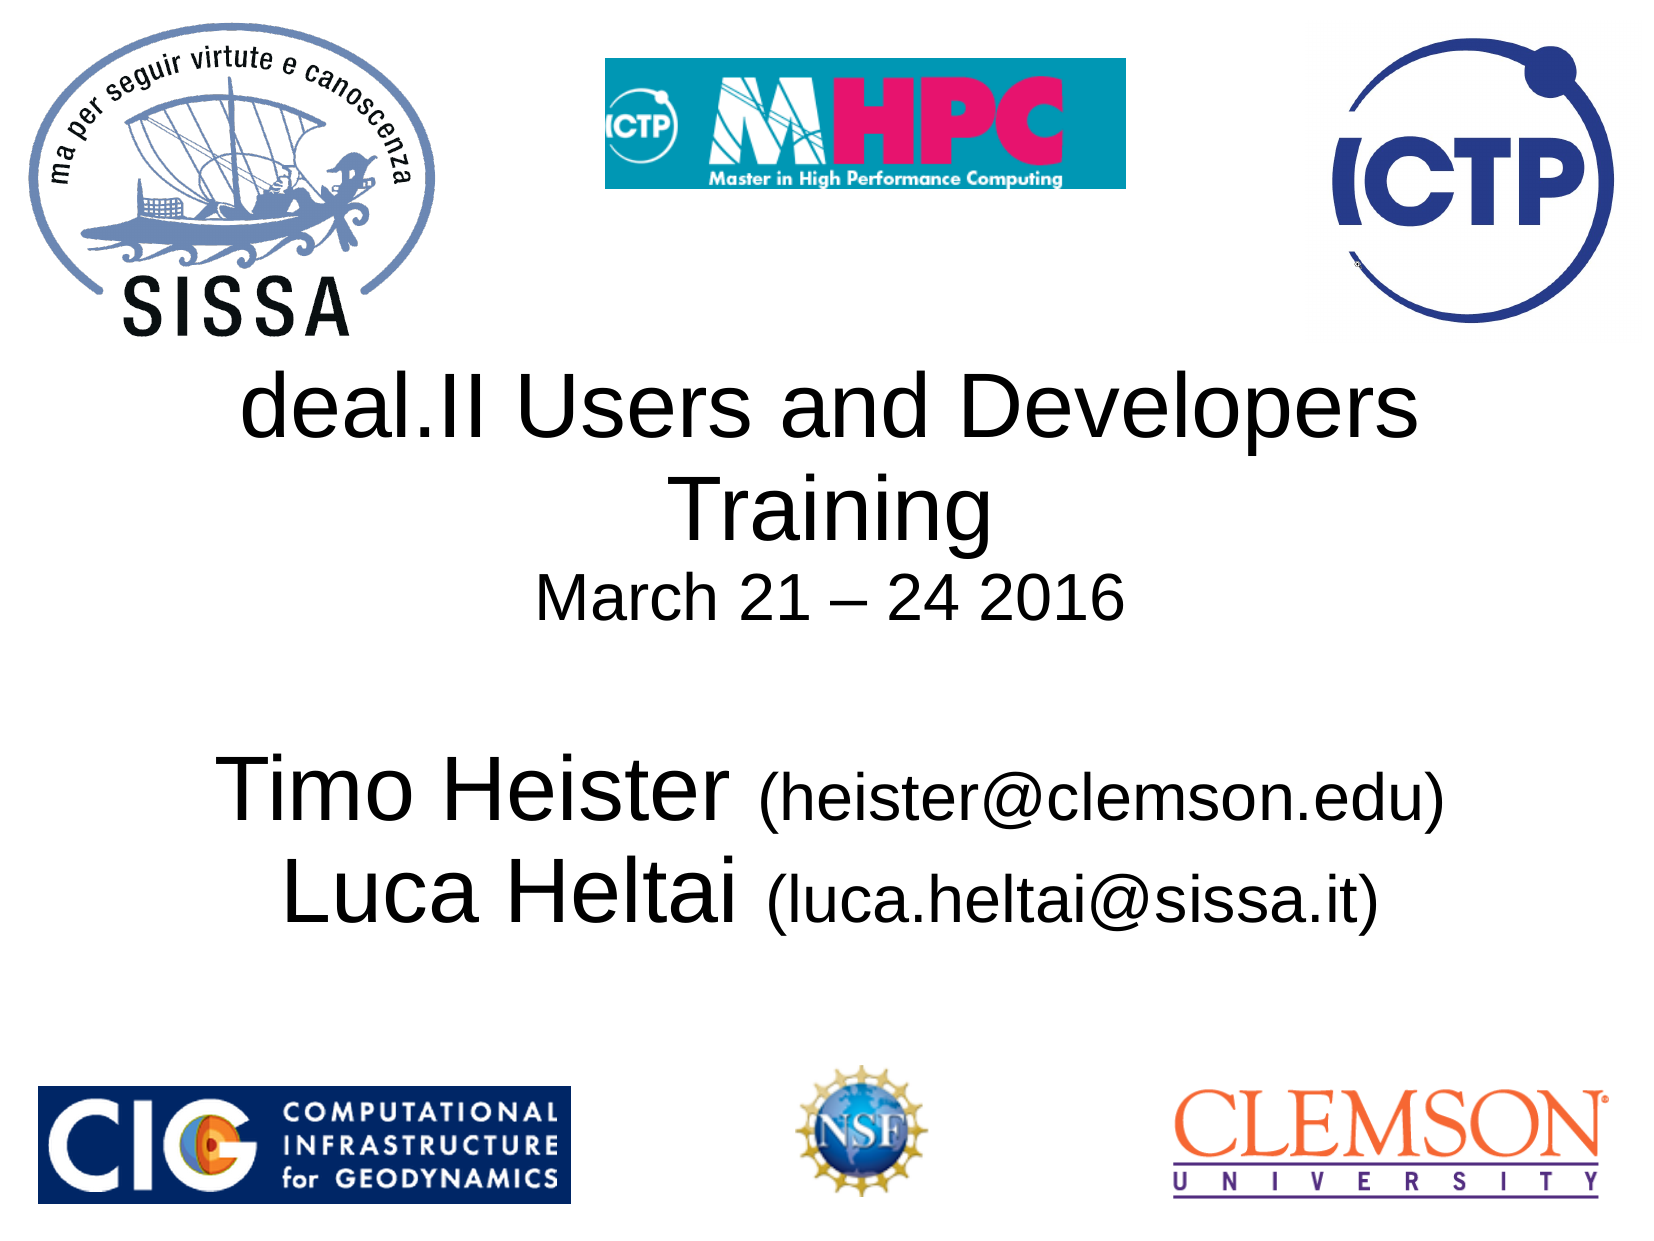

# deal.II Users and Developers Training March 21 – 24 2016 Timo Heister (heister@clemson.edu) Luca Heltai (luca.heltai@sissa.it)